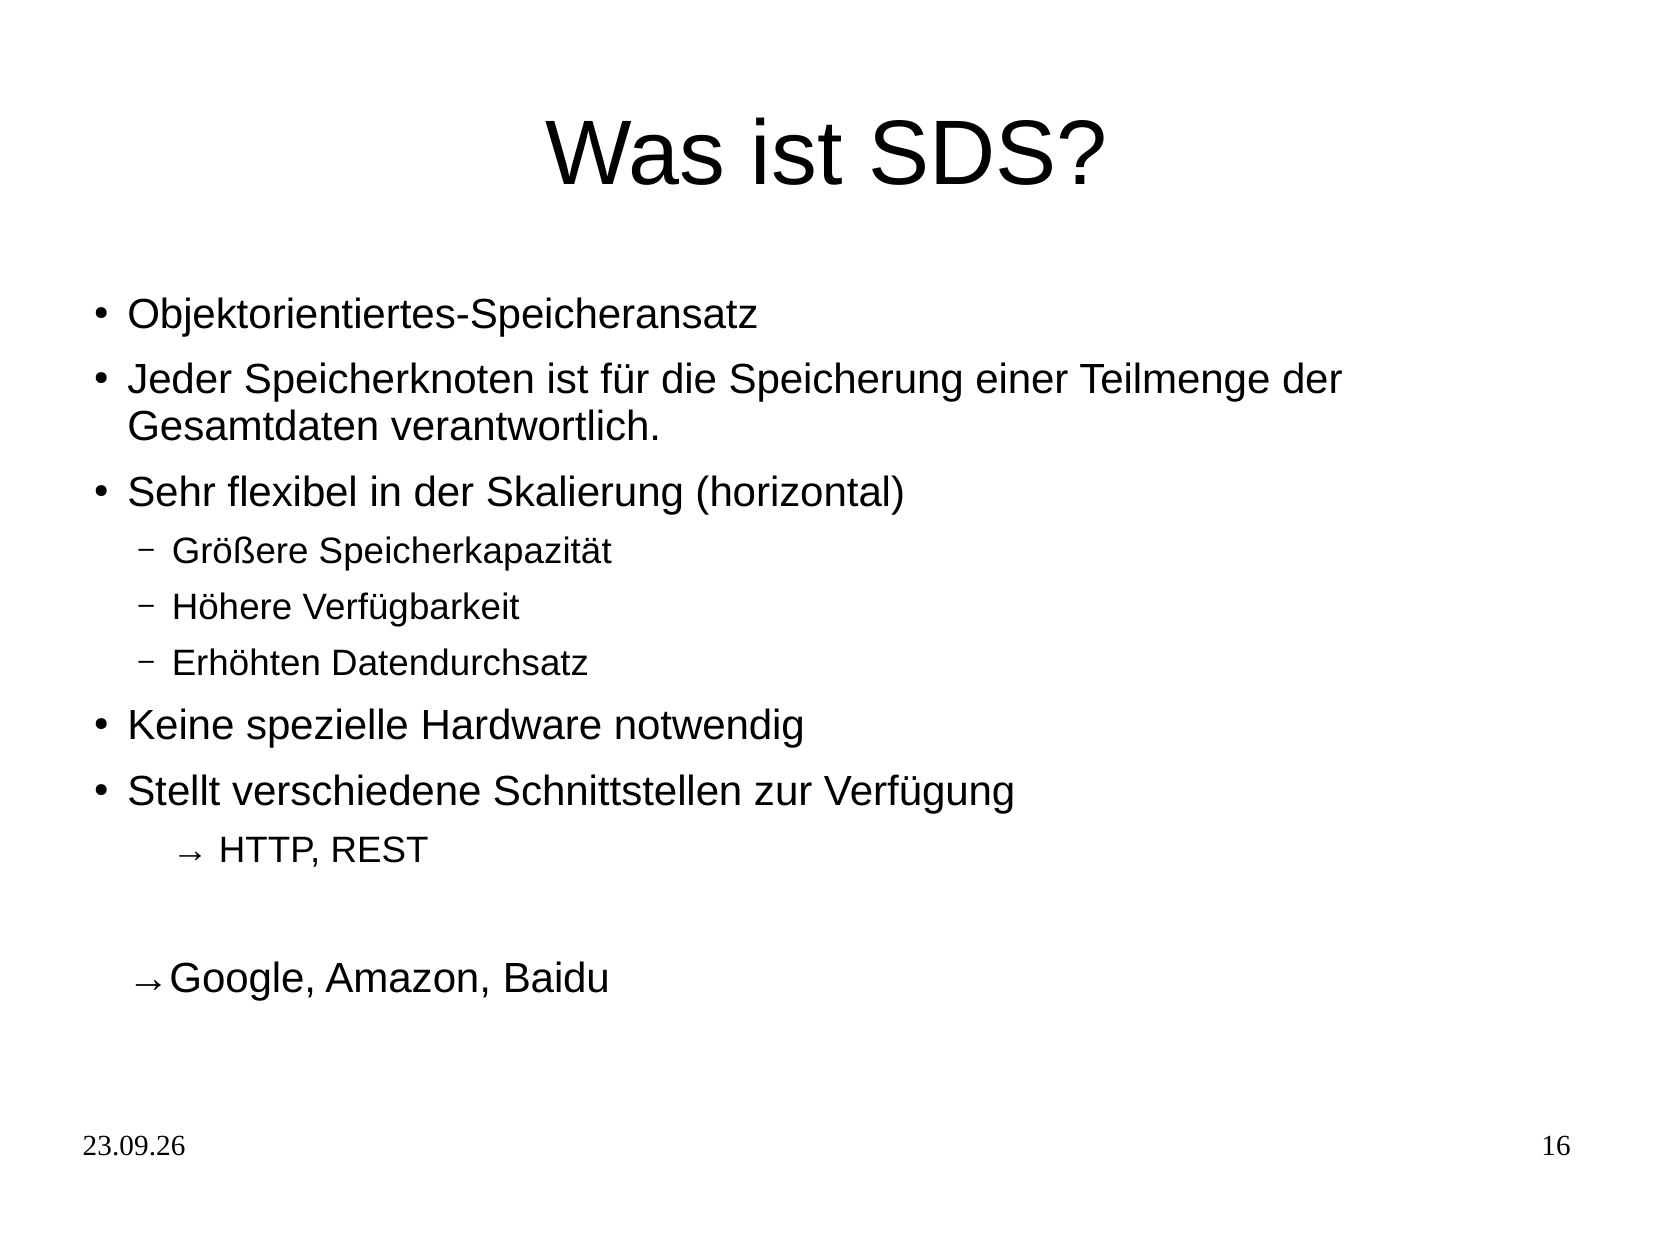

# Was ist SDS?
Objektorientiertes-Speicheransatz
Jeder Speicherknoten ist für die Speicherung einer Teilmenge der Gesamtdaten verantwortlich.
Sehr flexibel in der Skalierung (horizontal)
Größere Speicherkapazität
Höhere Verfügbarkeit
Erhöhten Datendurchsatz
Keine spezielle Hardware notwendig
Stellt verschiedene Schnittstellen zur Verfügung
→ HTTP, REST
→Google, Amazon, Baidu
16